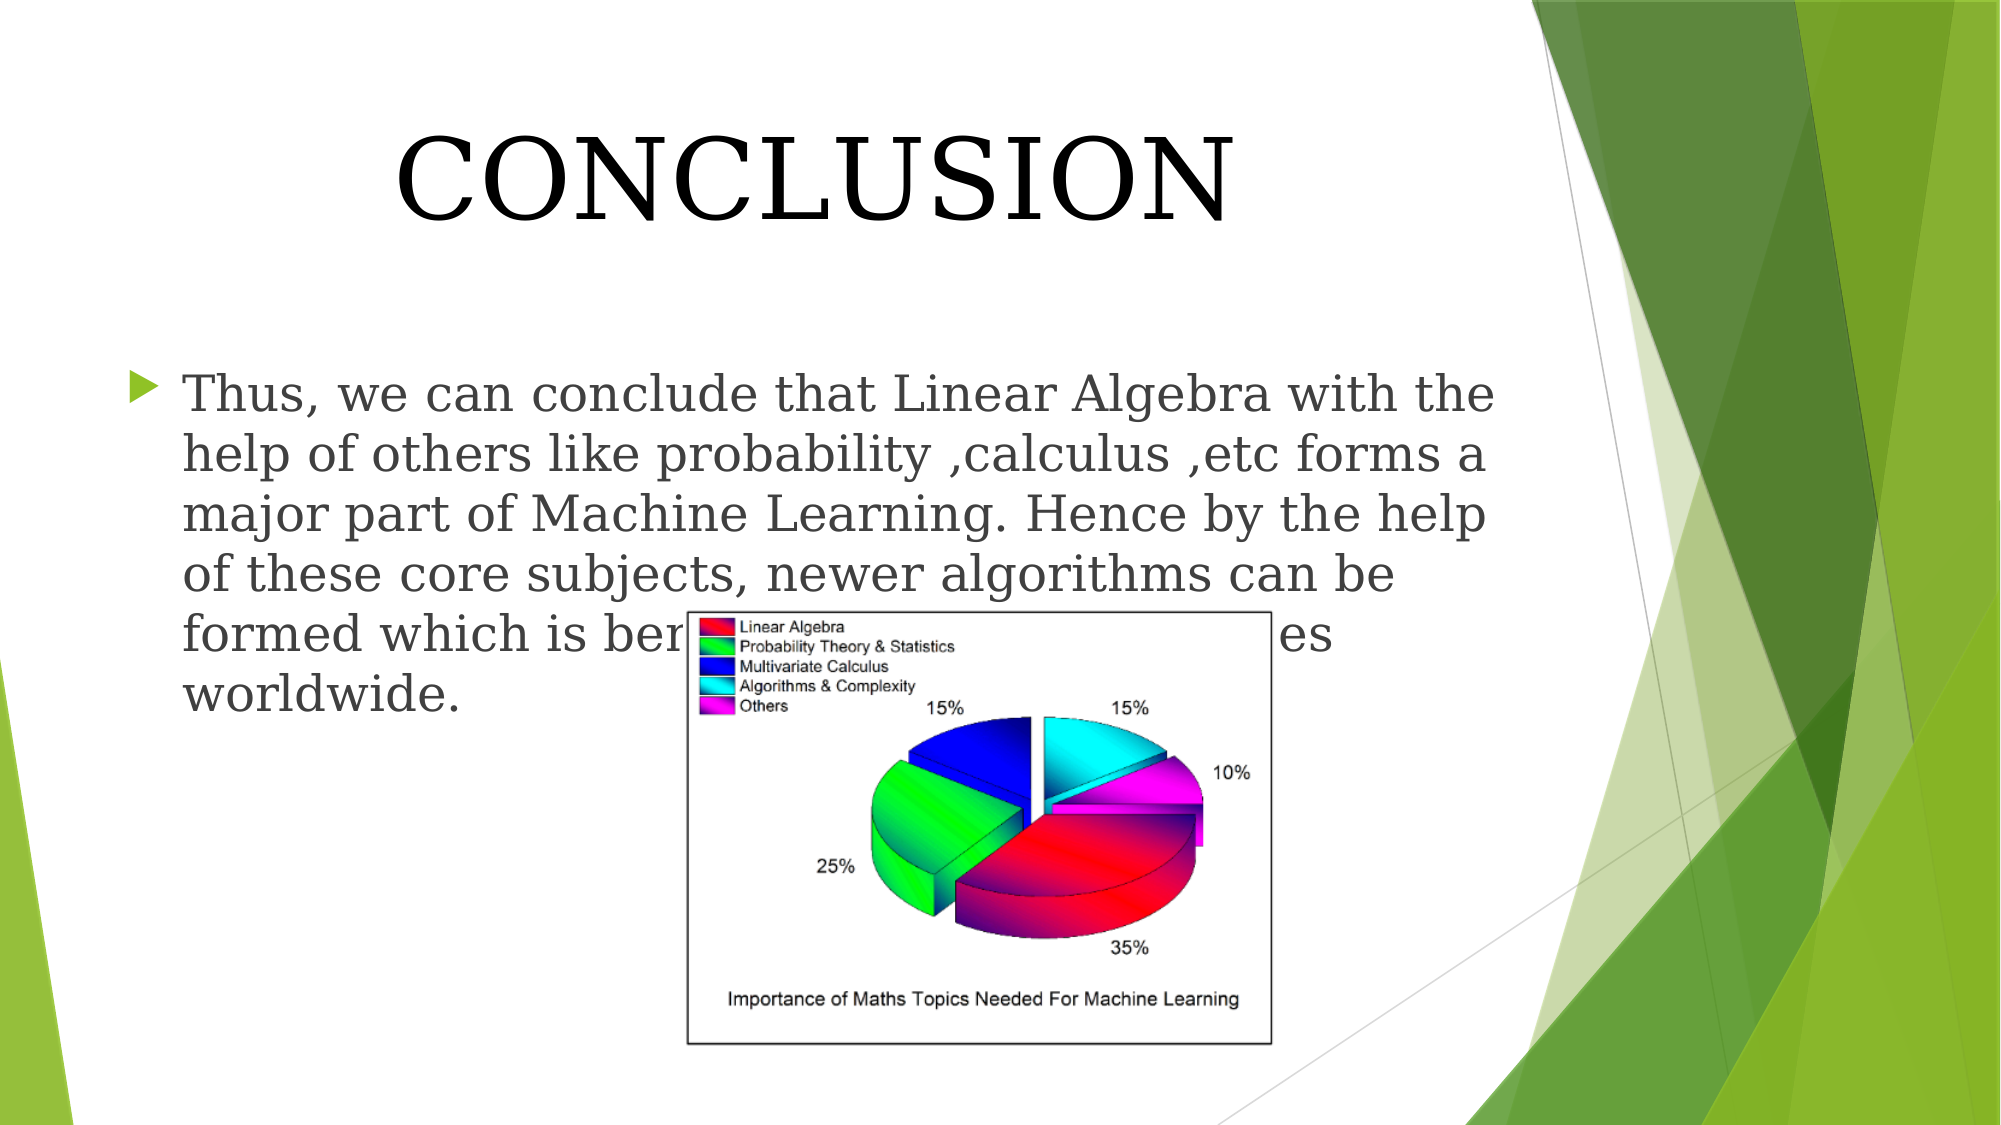

# CONCLUSION
Thus, we can conclude that Linear Algebra with the help of others like probability ,calculus ,etc forms a major part of Machine Learning. Hence by the help of these core subjects, newer algorithms can be formed which is beneficial for tech industries worldwide.